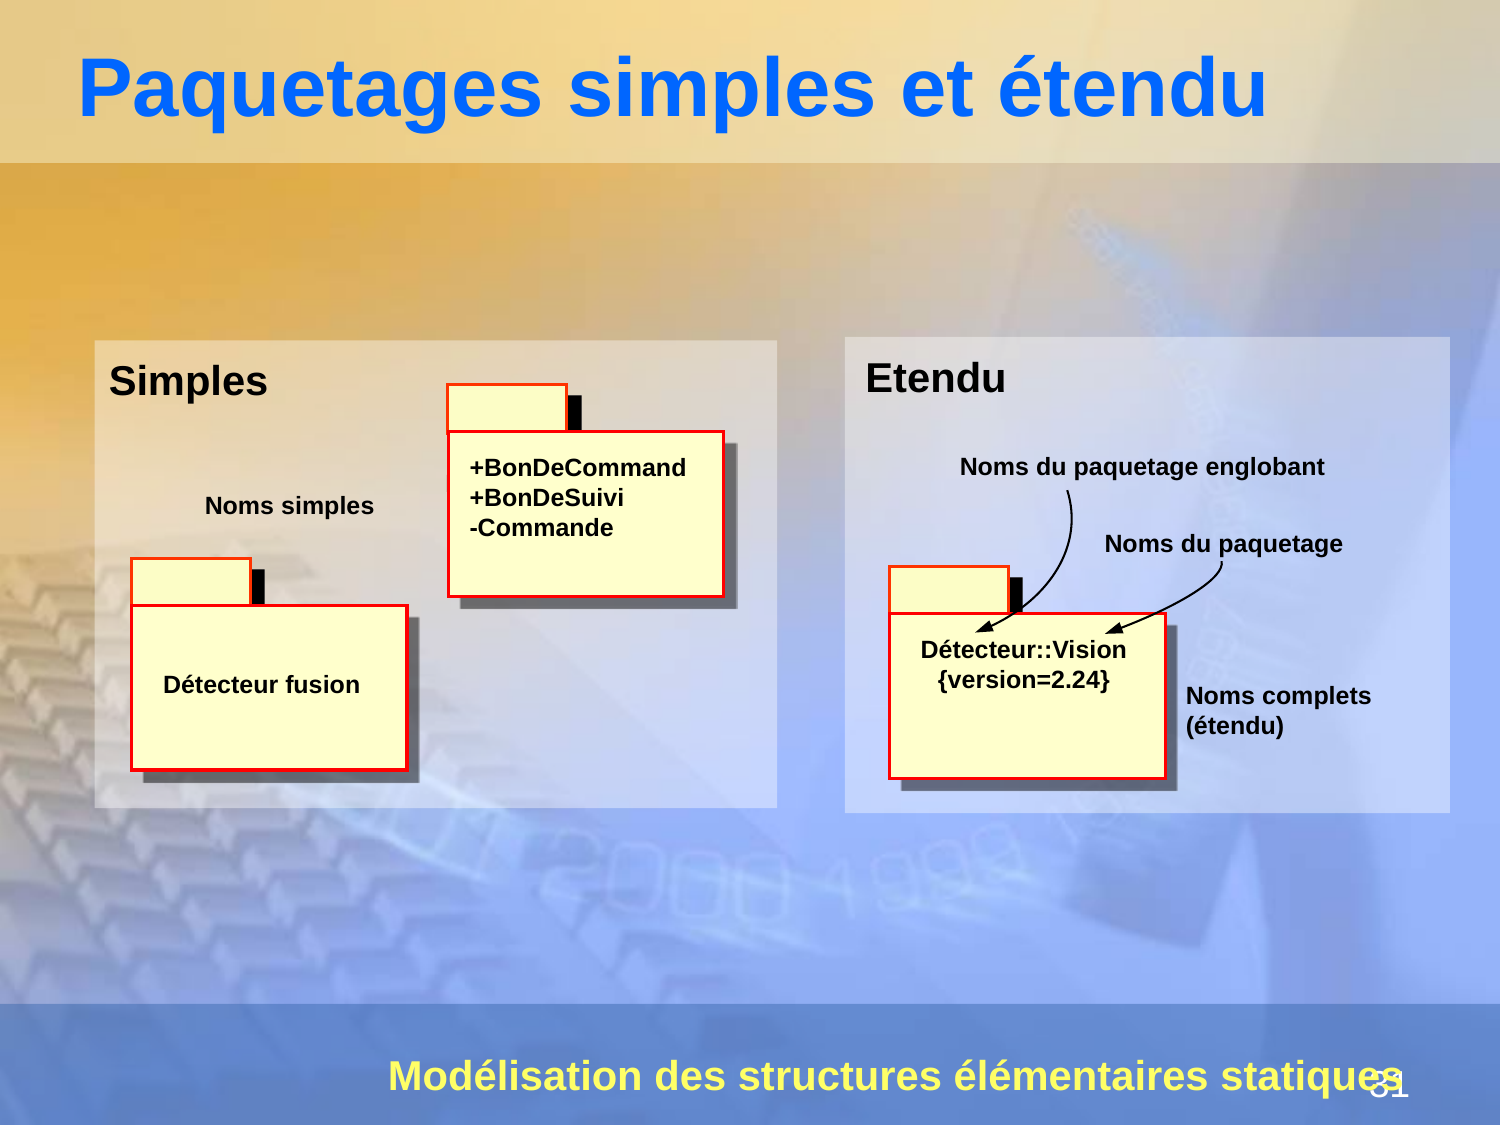

# Paquetages simples et étendu
Etendu
Simples
Noms du paquetage englobant
+BonDeCommand
+BonDeSuivi
-Commande
Détecteur fusion
Noms simples
Noms du paquetage
Détecteur::Vision
{version=2.24}
Détecteur fusion
Détecteur fusion
Noms complets (étendu)
Modélisation des structures élémentaires statiques